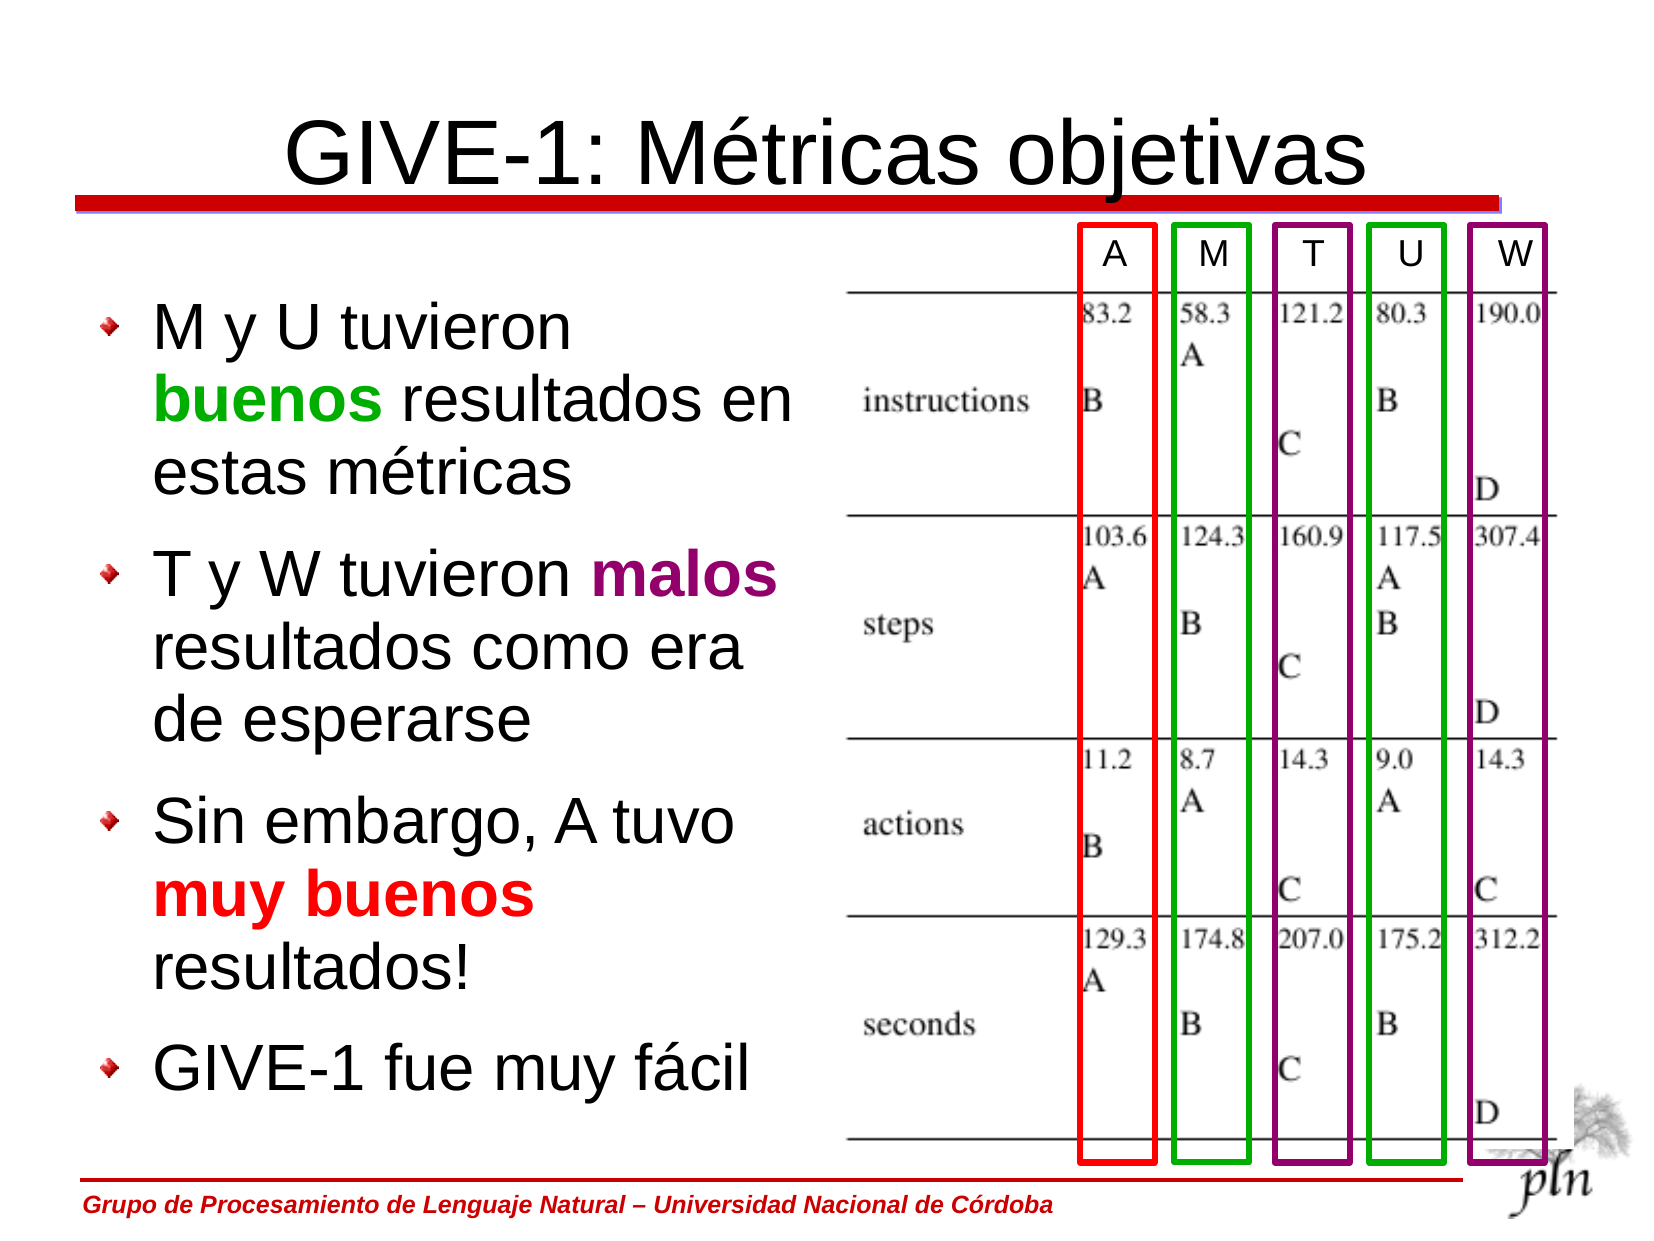

# GIVE-1: Métricas objetivas
A M T U W
M y U tuvieron buenos resultados en estas métricas
T y W tuvieron malos resultados como era de esperarse
Sin embargo, A tuvo muy buenos resultados!
GIVE-1 fue muy fácil